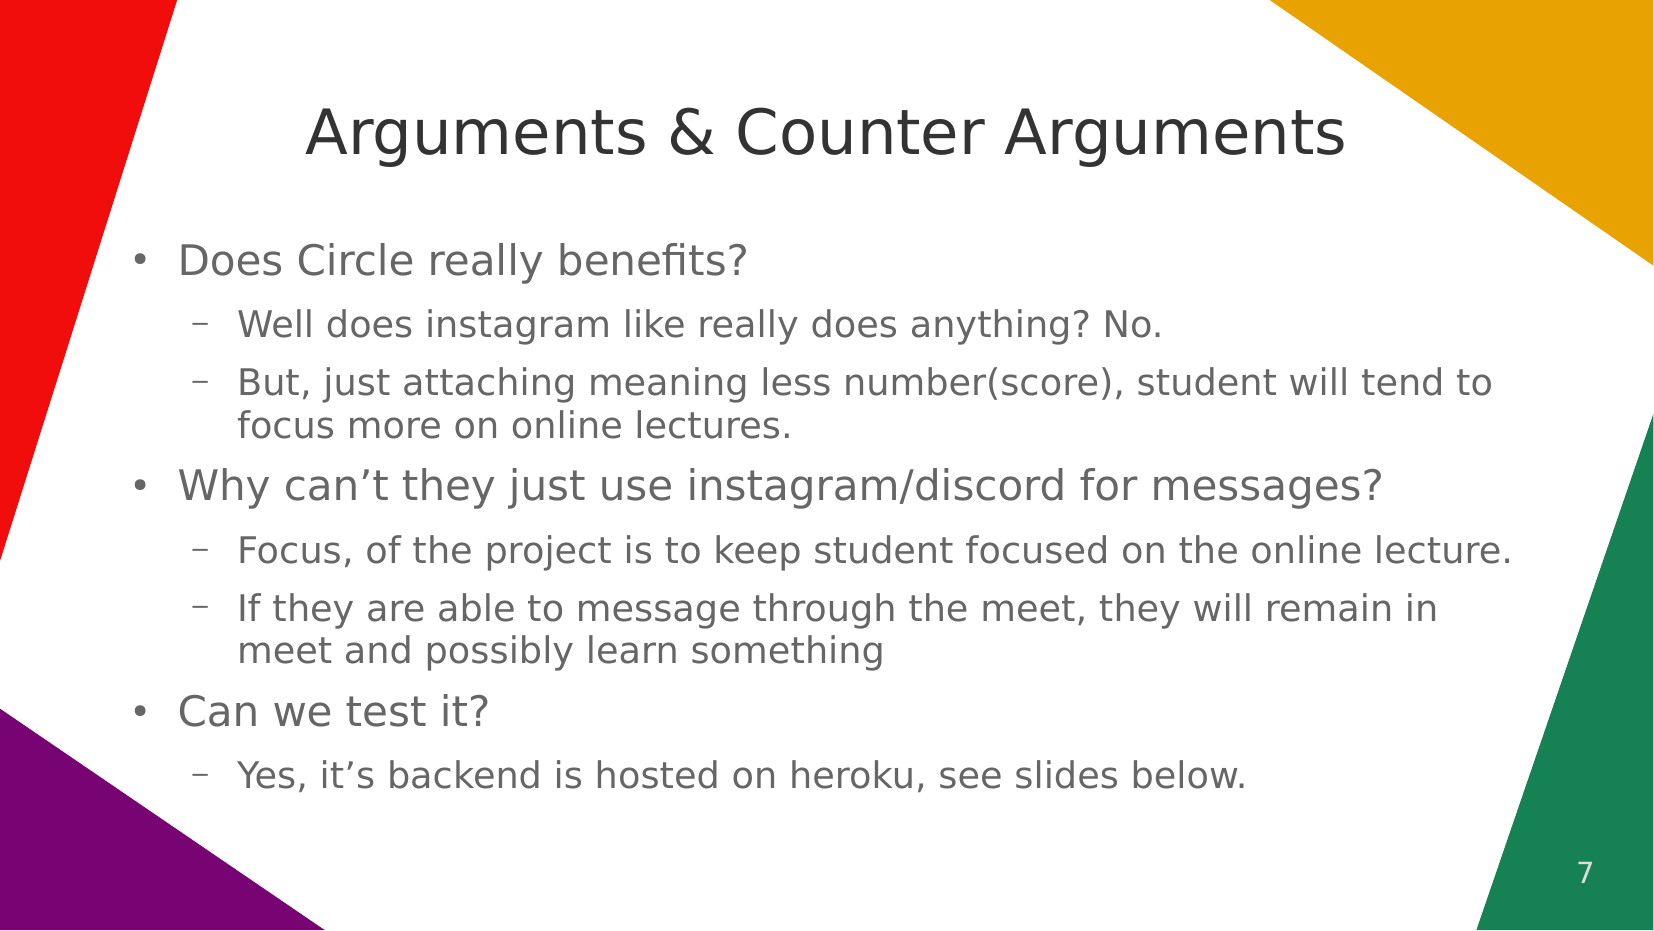

# Arguments & Counter Arguments
Does Circle really benefits?
Well does instagram like really does anything? No.
But, just attaching meaning less number(score), student will tend to focus more on online lectures.
Why can’t they just use instagram/discord for messages?
Focus, of the project is to keep student focused on the online lecture.
If they are able to message through the meet, they will remain in meet and possibly learn something
Can we test it?
Yes, it’s backend is hosted on heroku, see slides below.
7